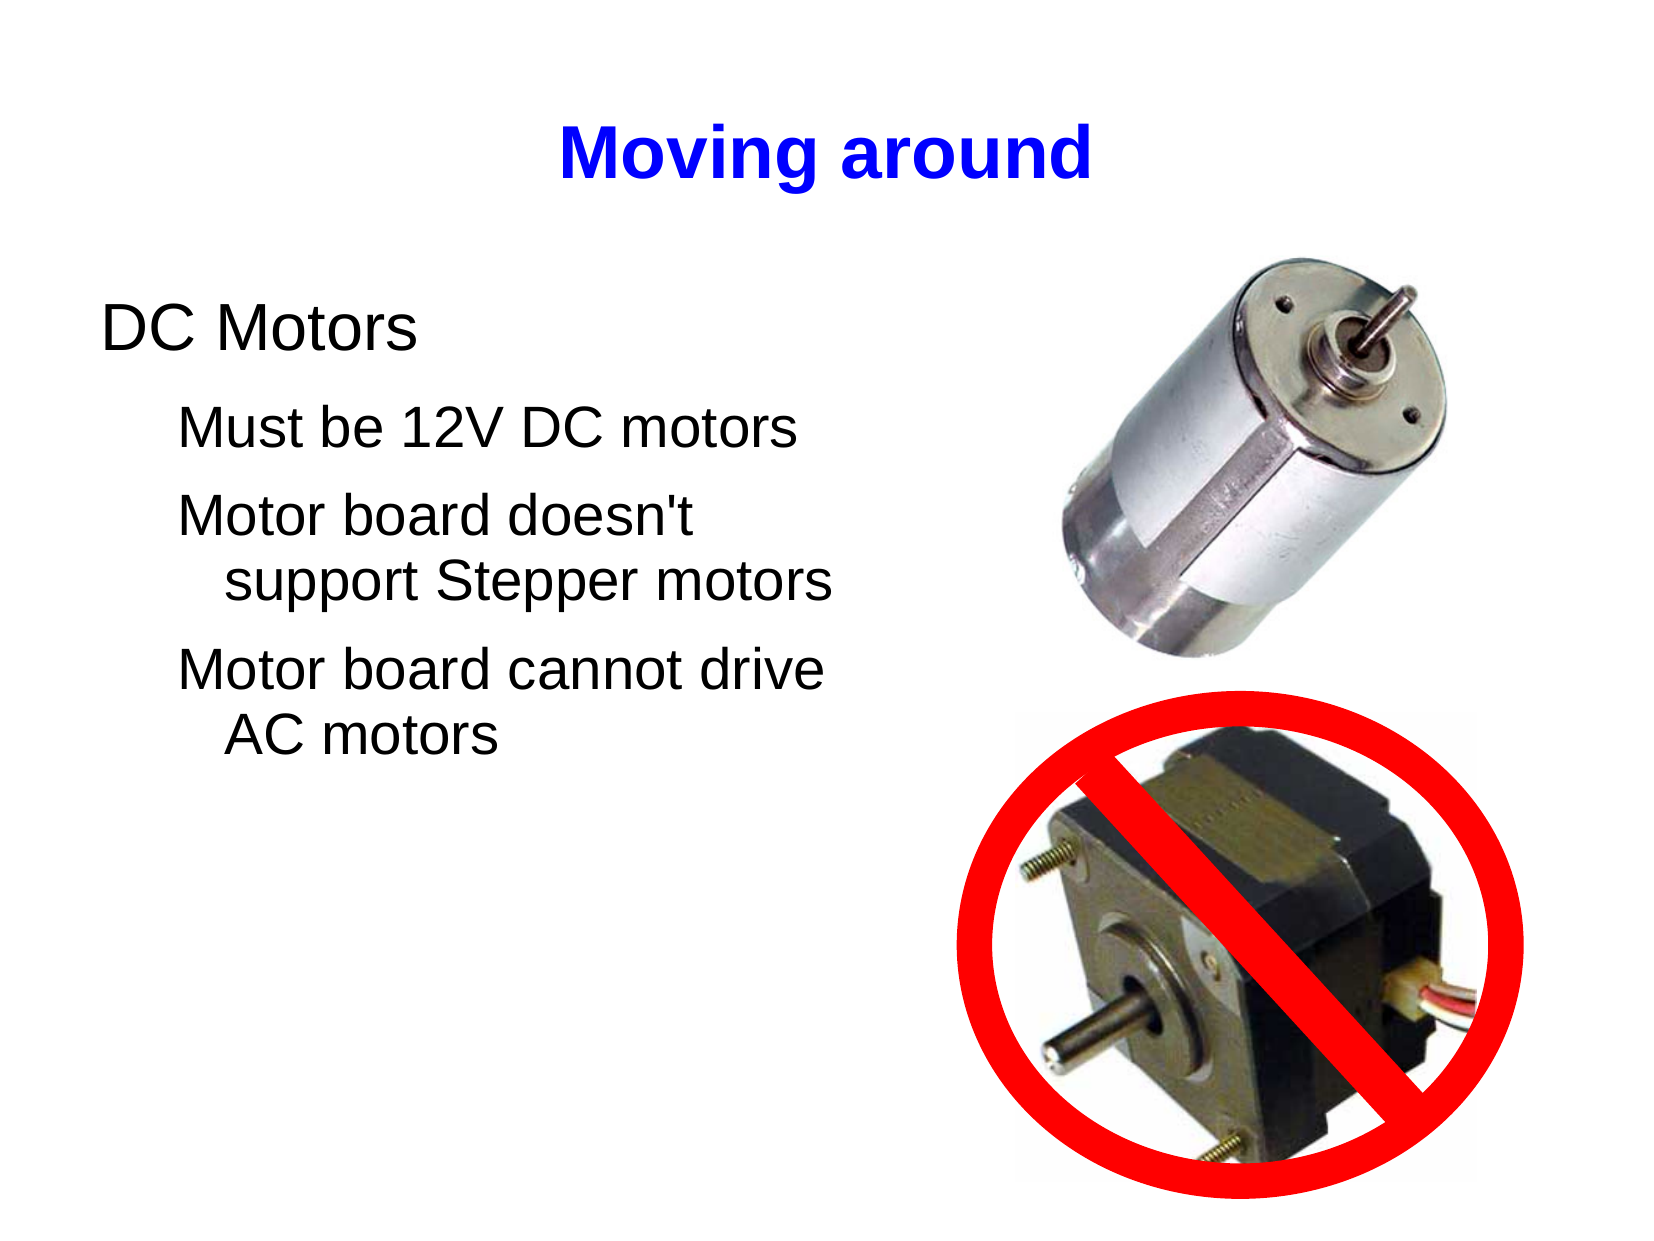

# Moving around
DC Motors
Must be 12V DC motors
Motor board doesn't support Stepper motors
Motor board cannot drive AC motors